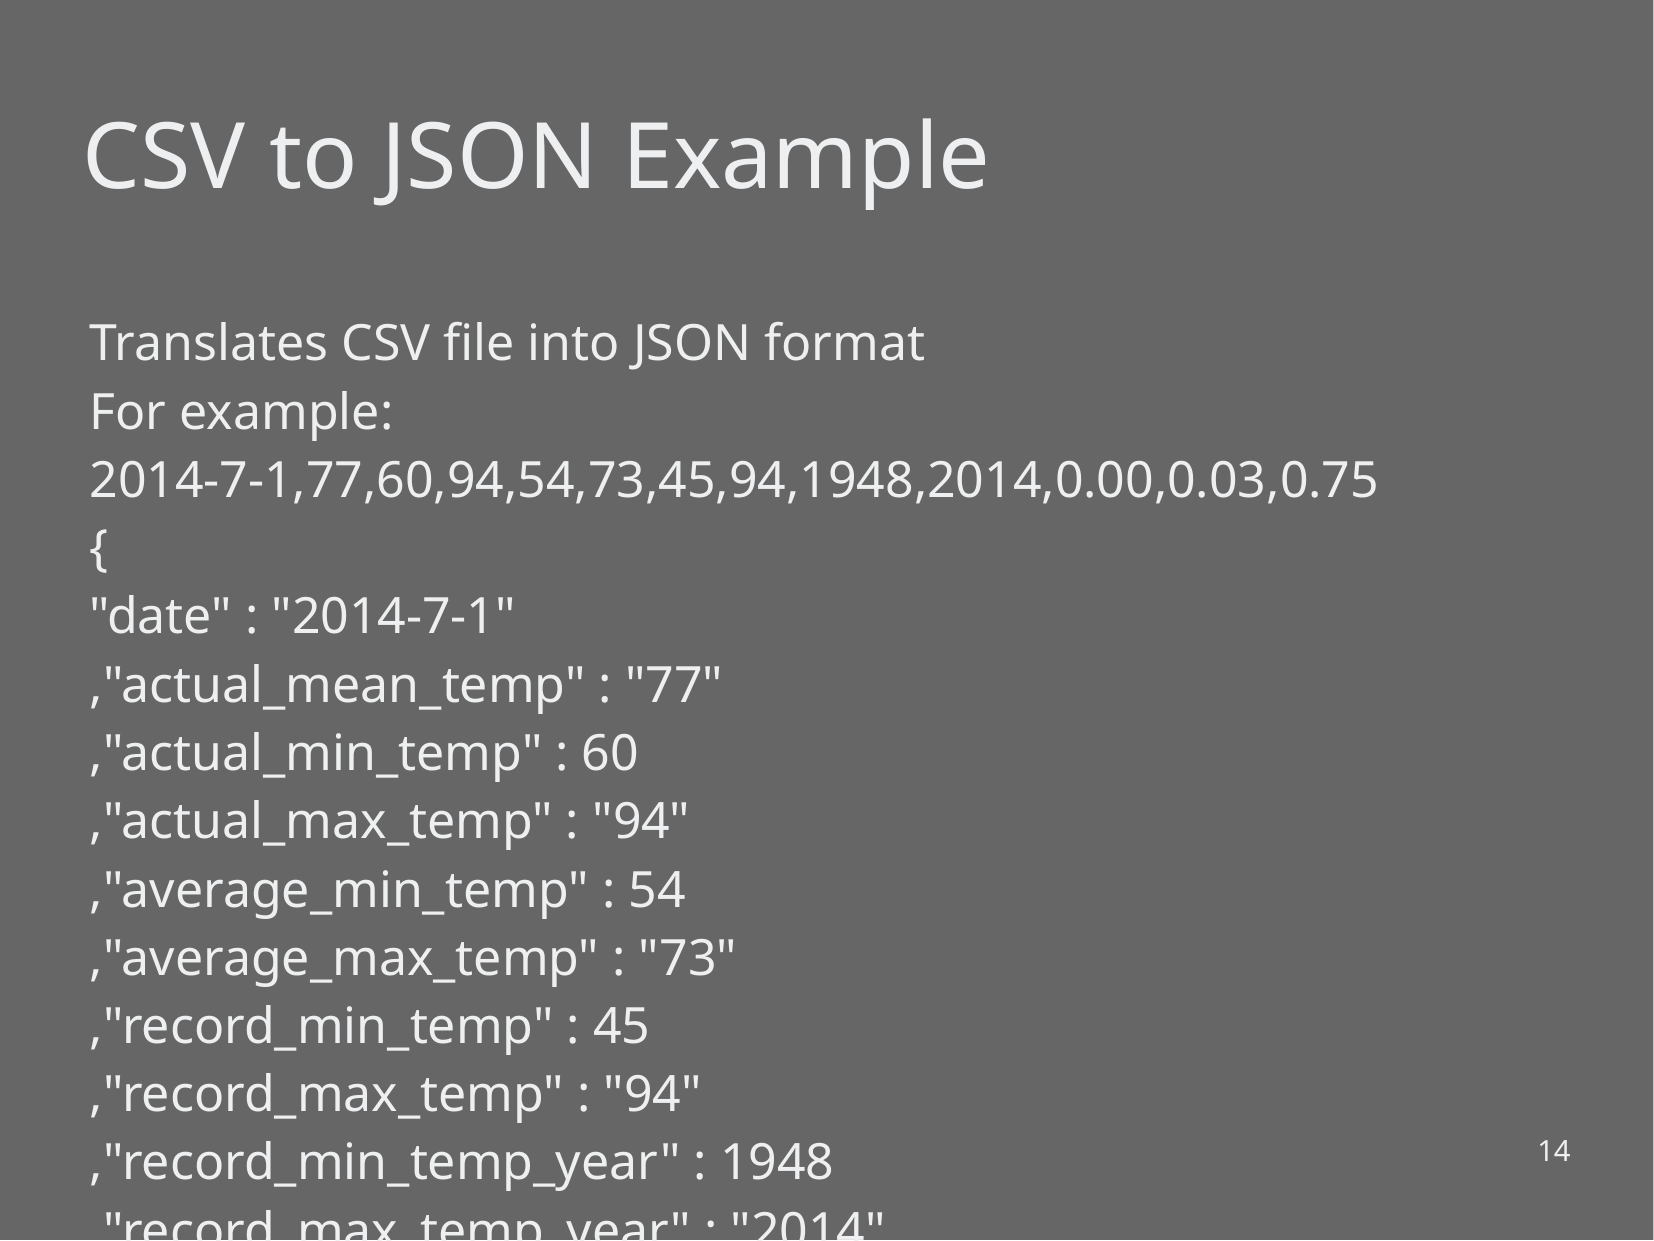

# CSV to JSON Example
Translates CSV file into JSON format
For example:
2014-7-1,77,60,94,54,73,45,94,1948,2014,0.00,0.03,0.75
{
"date" : "2014-7-1"
,"actual_mean_temp" : "77"
,"actual_min_temp" : 60
,"actual_max_temp" : "94"
,"average_min_temp" : 54
,"average_max_temp" : "73"
,"record_min_temp" : 45
,"record_max_temp" : "94"
,"record_min_temp_year" : 1948
,"record_max_temp_year" : "2014"
,"actual_precipitation" : 0
,"average_precipitation" : "0.03"
,"record_precipitation" : 0
}
14